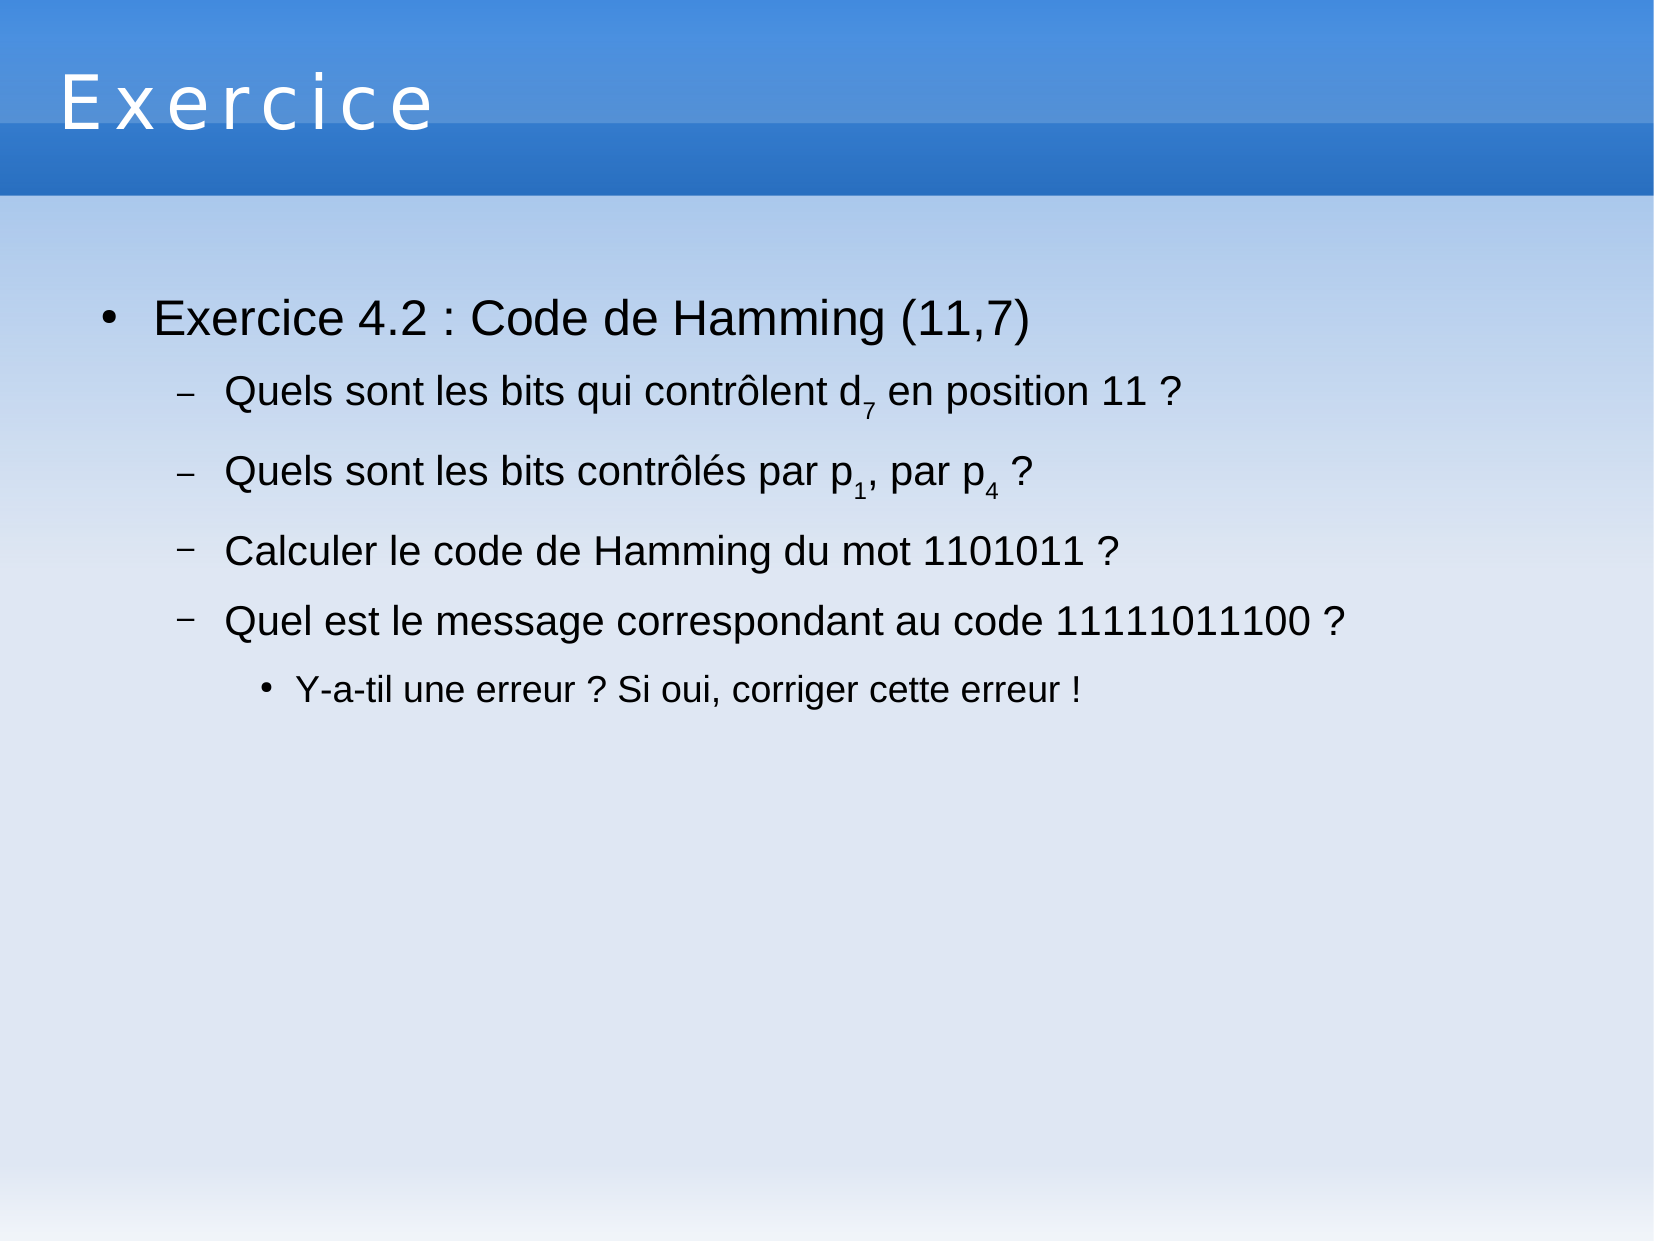

# Exercice
Exercice 4.2 : Code de Hamming (11,7)
Quels sont les bits qui contrôlent d7 en position 11 ?
Quels sont les bits contrôlés par p1, par p4 ?
Calculer le code de Hamming du mot 1101011 ?
Quel est le message correspondant au code 11111011100 ?
Y-a-til une erreur ? Si oui, corriger cette erreur !